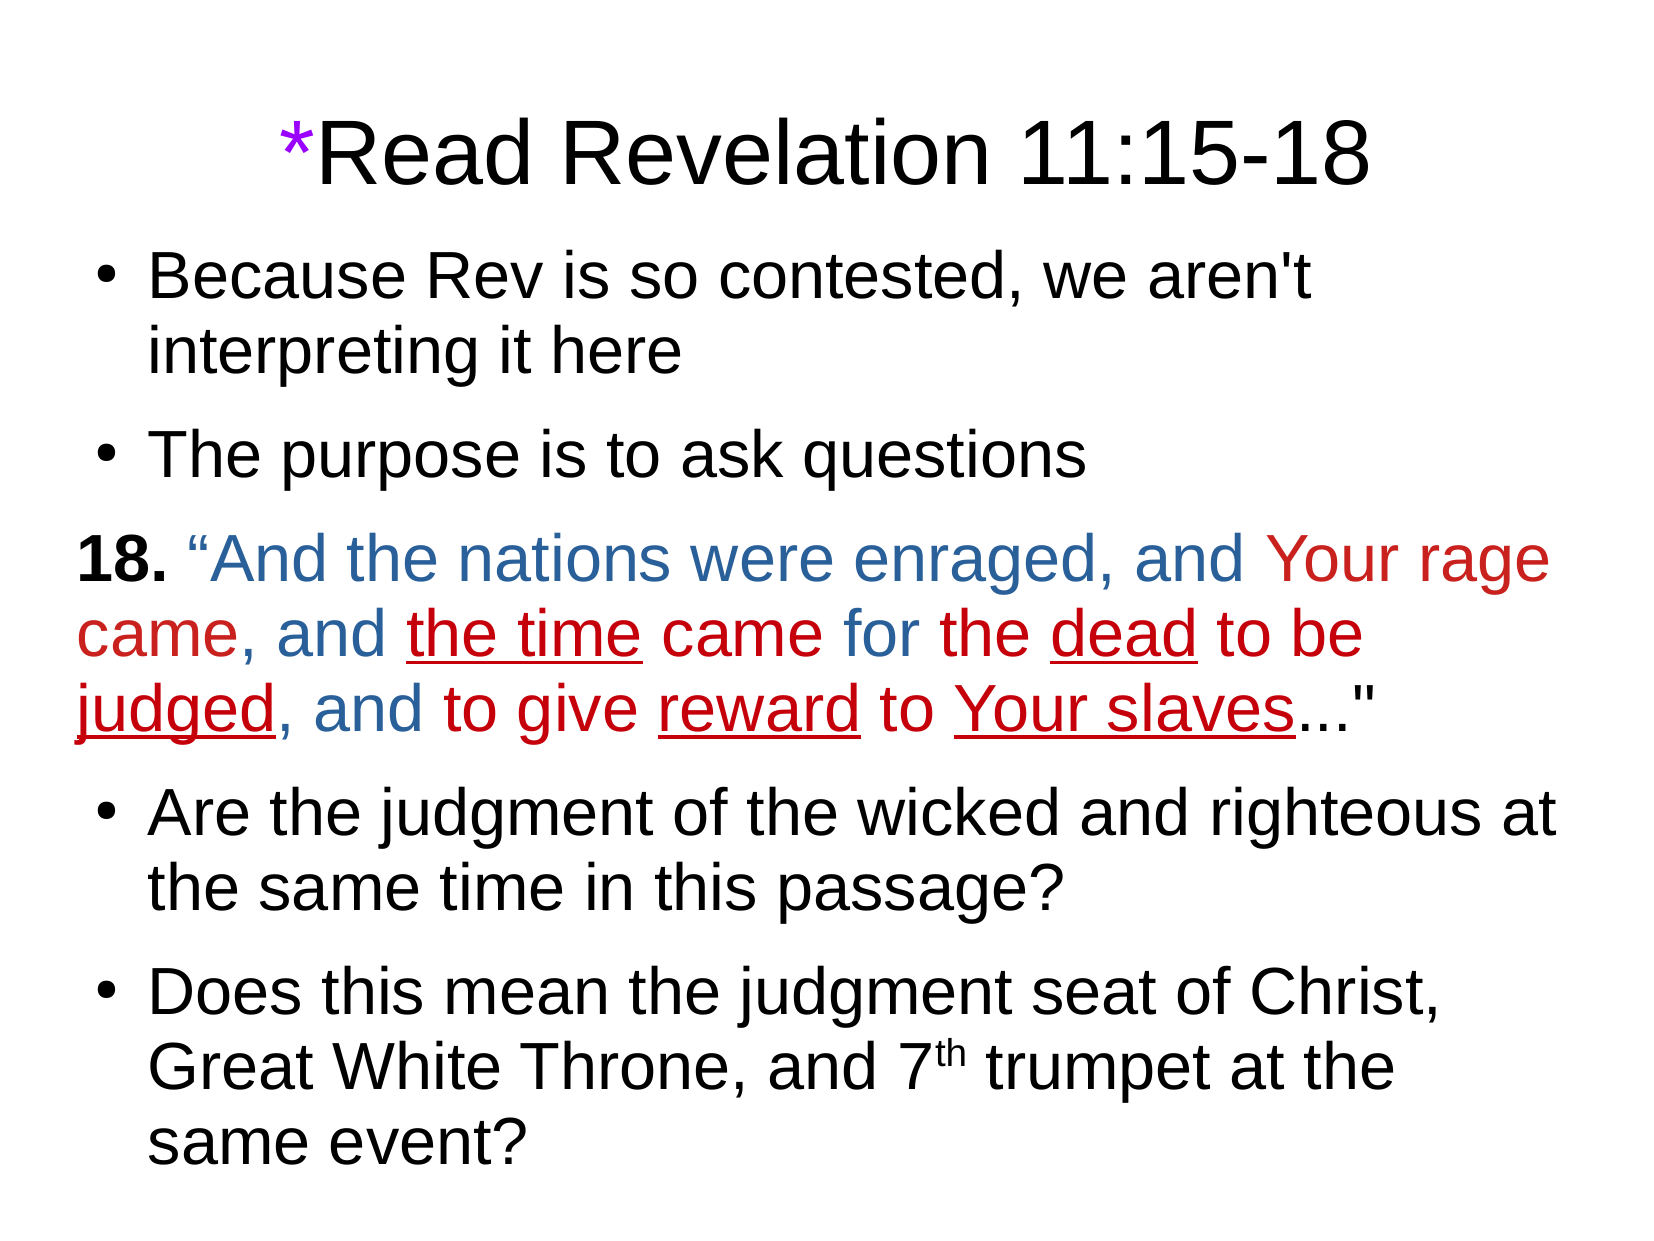

# *Read Revelation 11:15-18
Because Rev is so contested, we aren't interpreting it here
The purpose is to ask questions
18. “And the nations were enraged, and Your rage came, and the time came for the dead to be judged, and to give reward to Your slaves..."
Are the judgment of the wicked and righteous at the same time in this passage?
Does this mean the judgment seat of Christ, Great White Throne, and 7th trumpet at the same event?